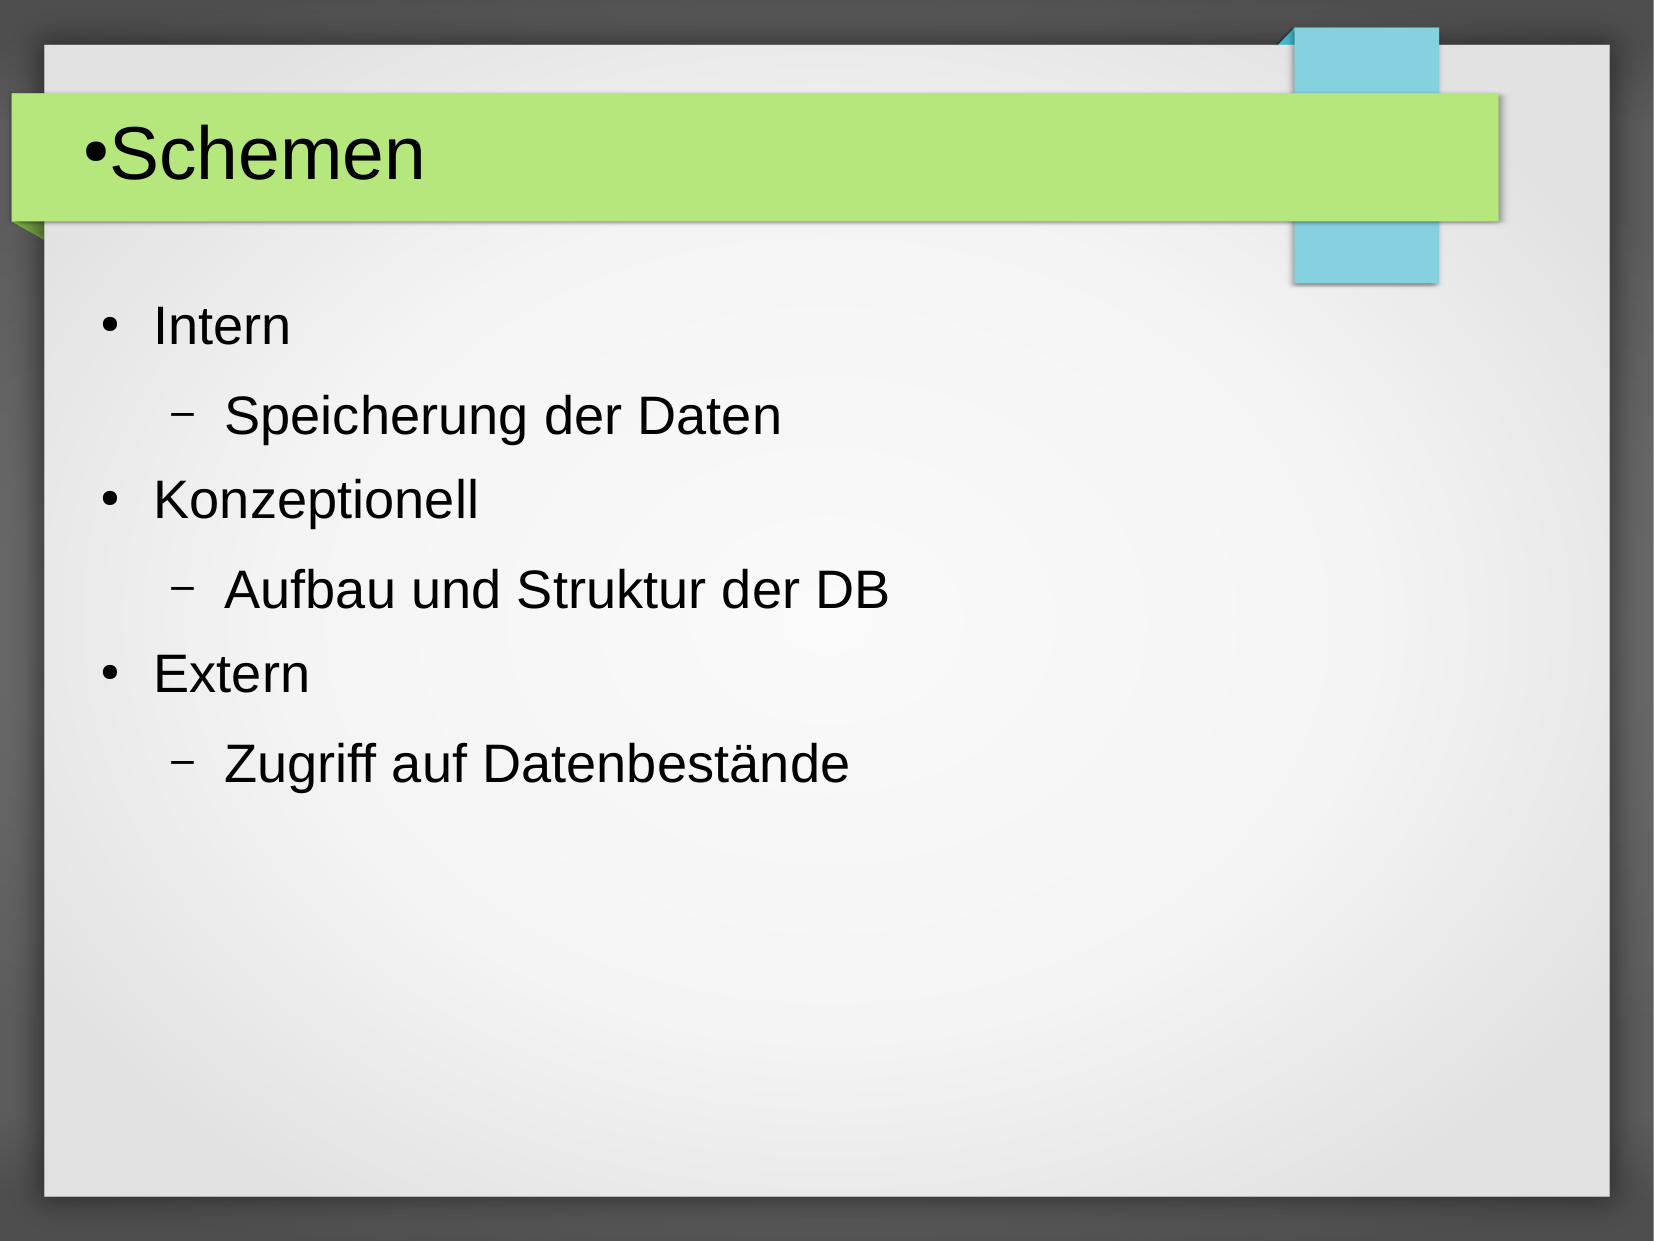

# Schemen
Intern
Speicherung der Daten
Konzeptionell
Aufbau und Struktur der DB
Extern
Zugriff auf Datenbestände